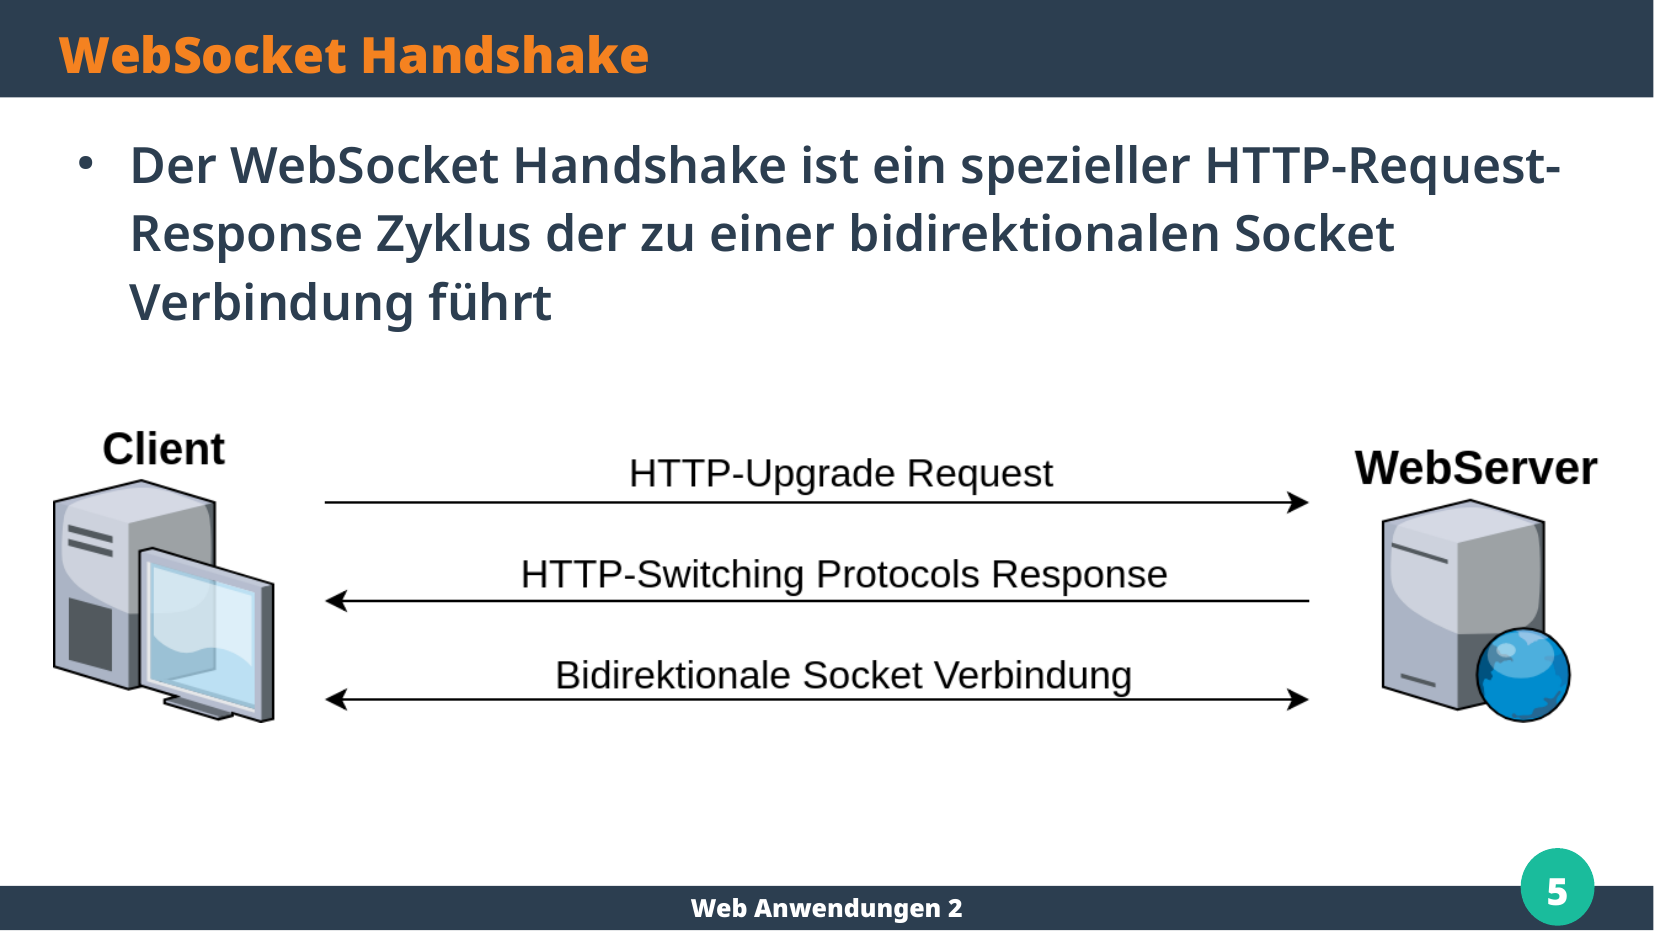

# WebSocket Handshake
Der WebSocket Handshake ist ein spezieller HTTP-Request-Response Zyklus der zu einer bidirektionalen Socket Verbindung führt
5